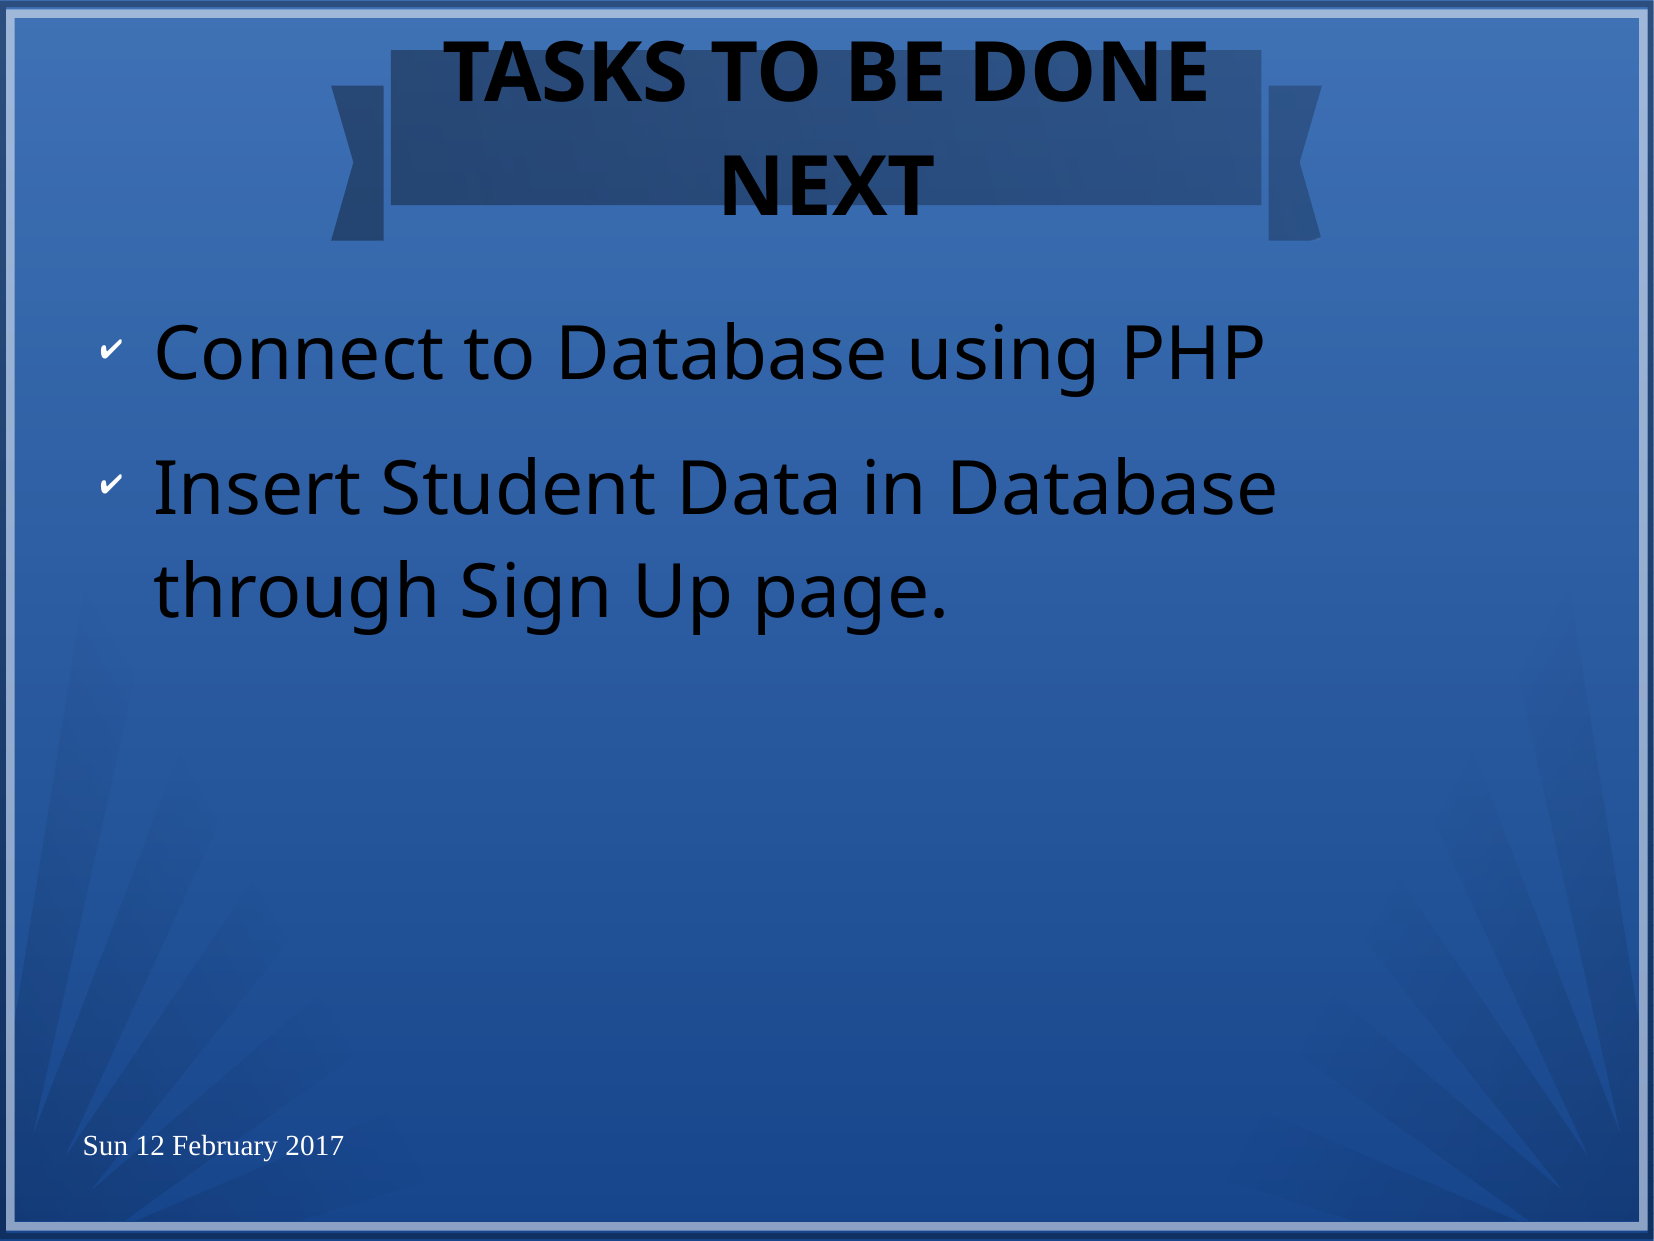

# TASKS TO BE DONE NEXT
Connect to Database using PHP
Insert Student Data in Database through Sign Up page.
Sun 12 February 2017